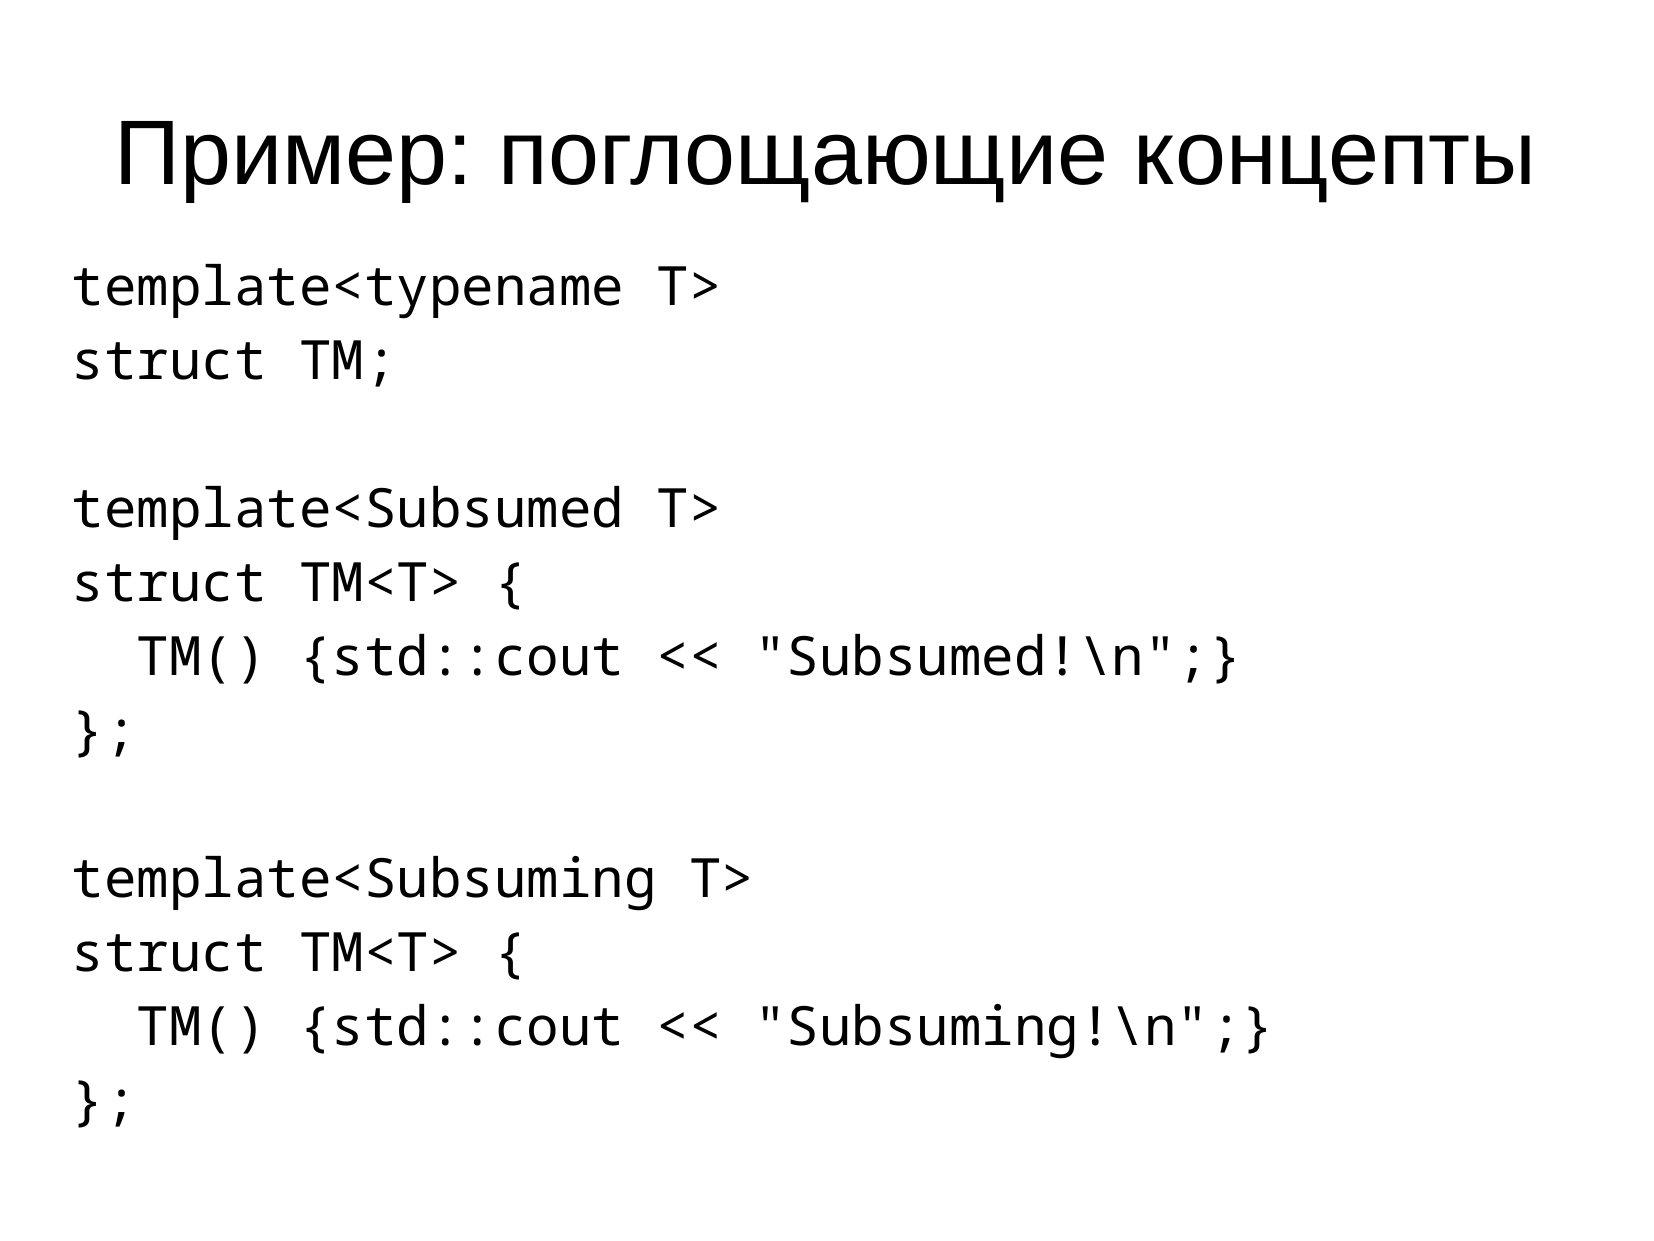

# Пример: поглощающие концепты
template<typename T>
struct TM;
template<Subsumed T>
struct TM<T> {
 TM() {std::cout << "Subsumed!\n";}
};
template<Subsuming T>
struct TM<T> {
 TM() {std::cout << "Subsuming!\n";}
};